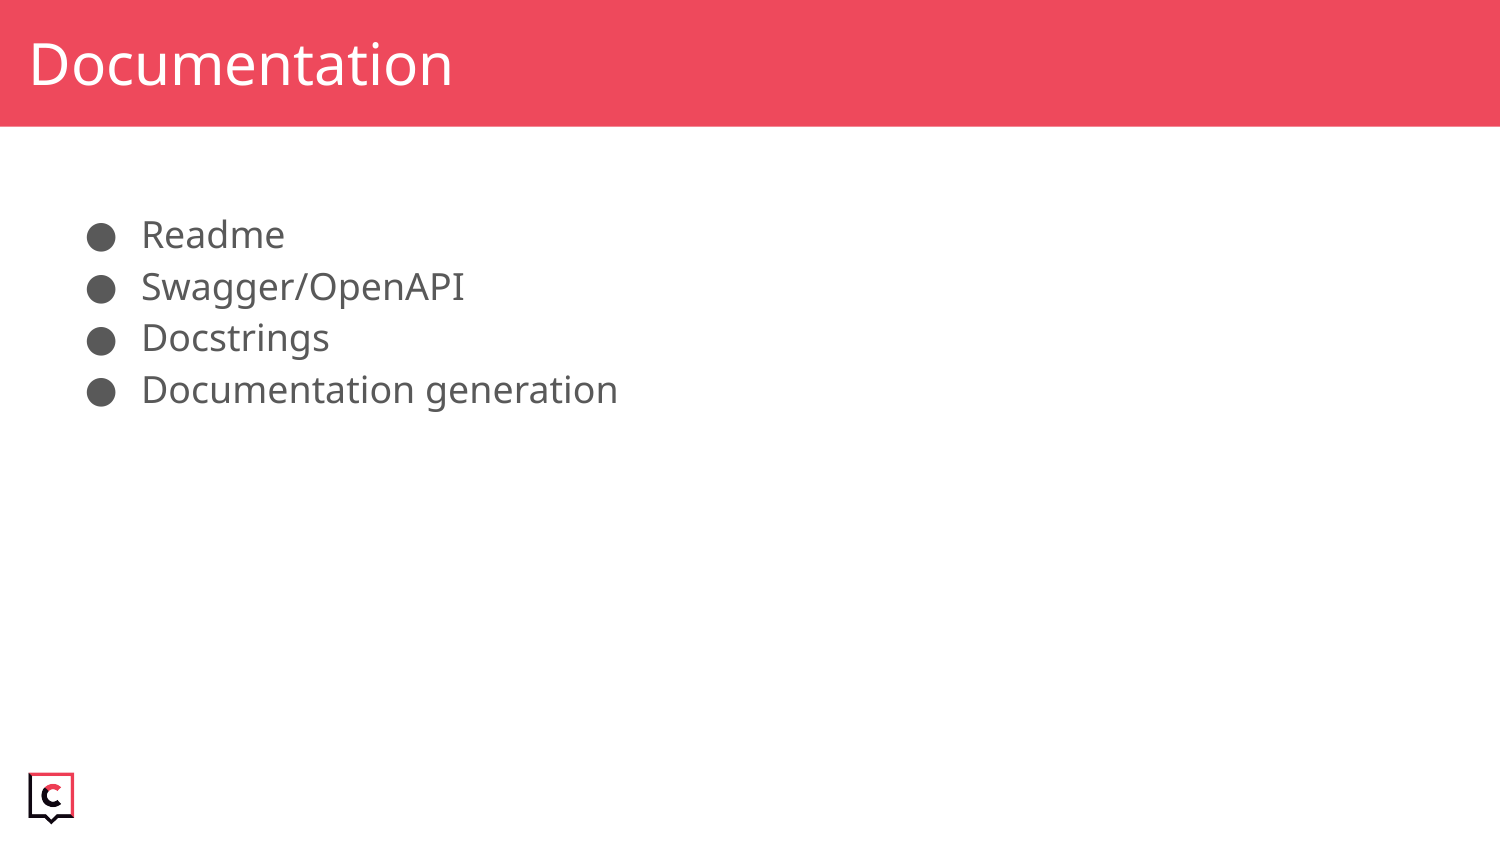

# Documentation
Readme
Swagger/OpenAPI
Docstrings
Documentation generation